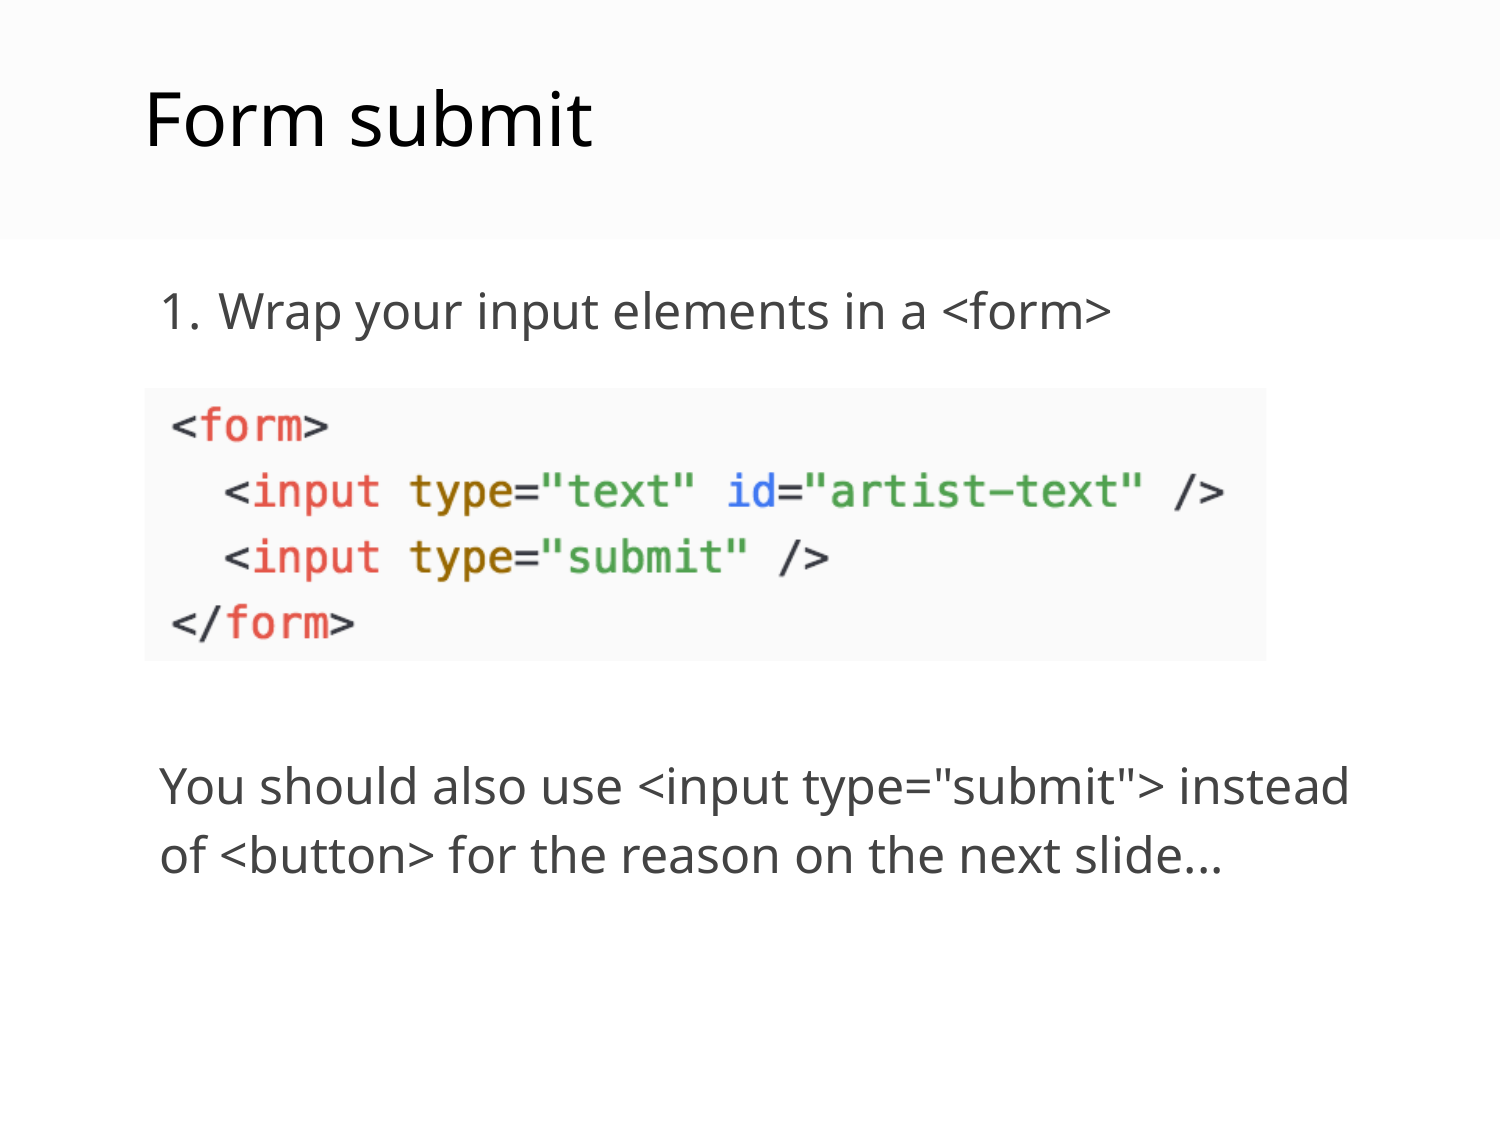

# Form submit
Wrap your input elements in a <form>
You should also use <input type="submit"> instead of <button> for the reason on the next slide...